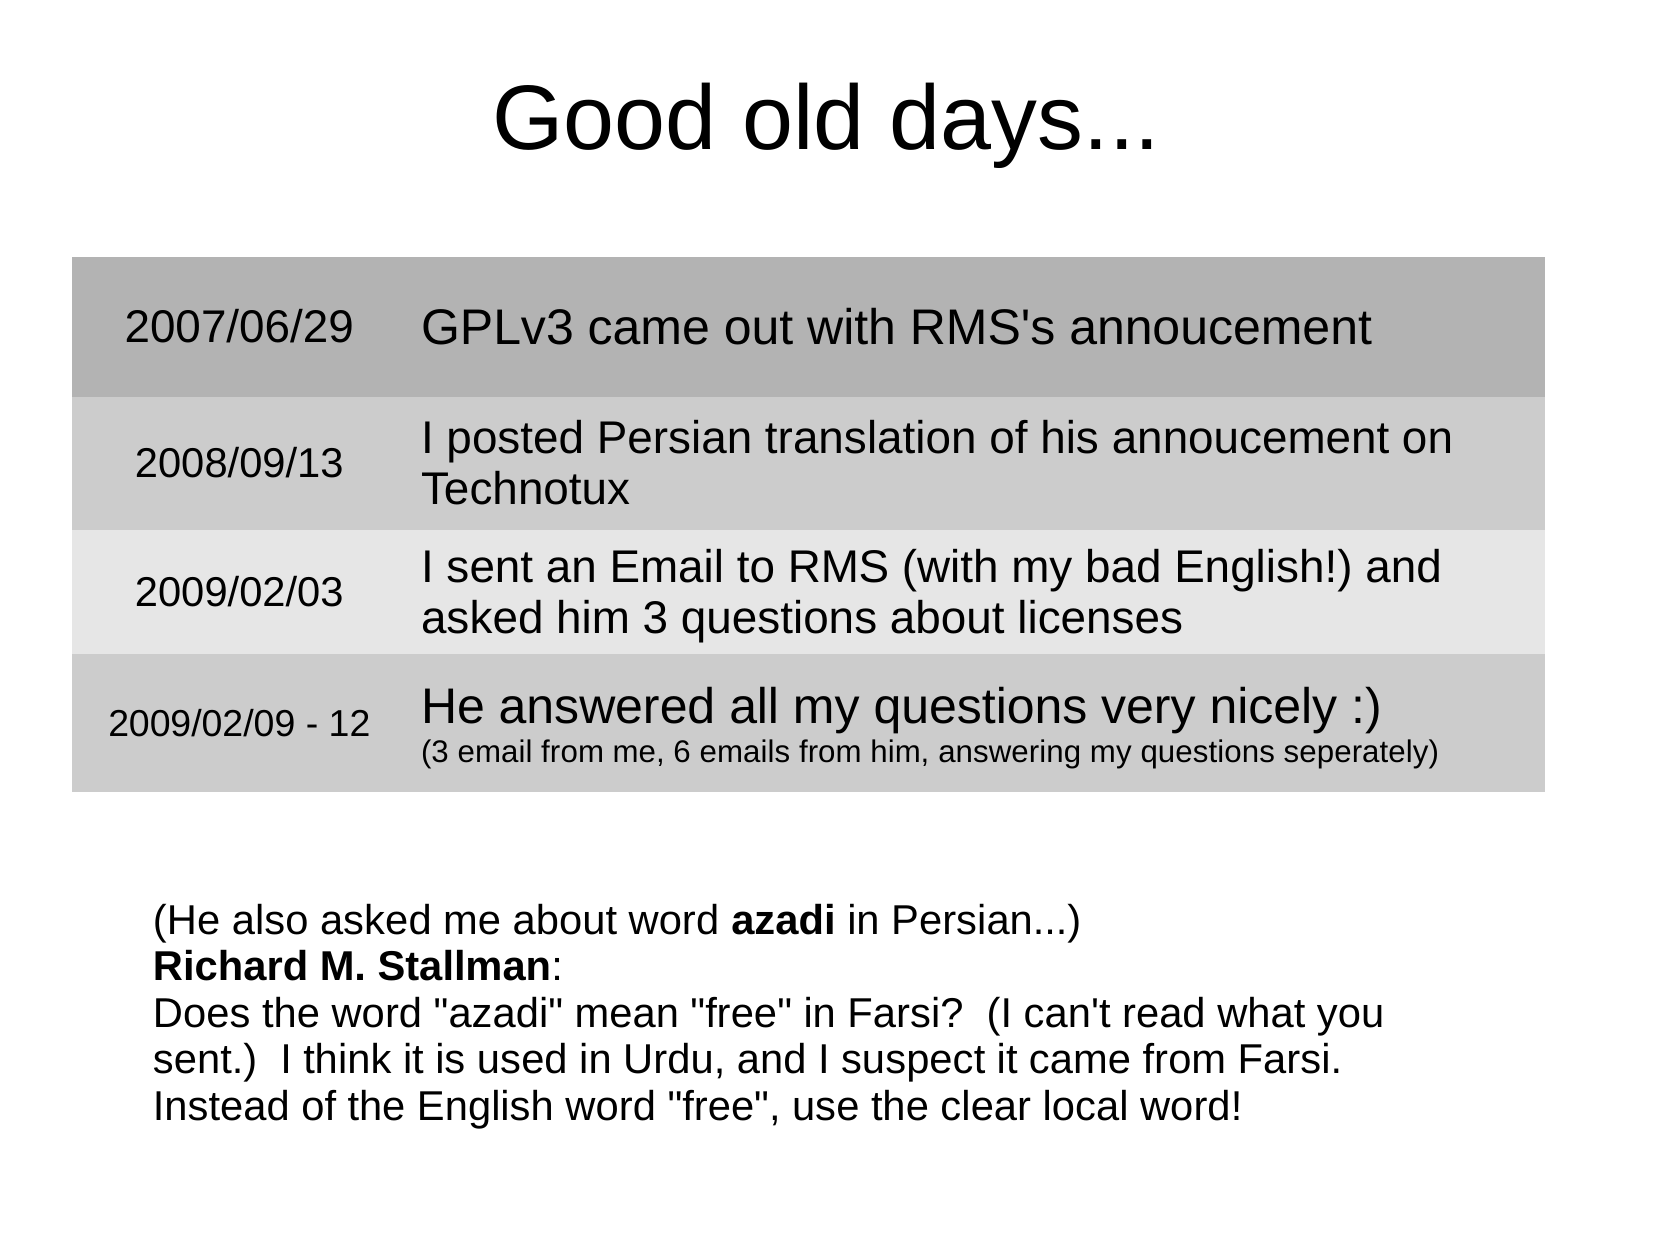

# Good old days...
| 2007/06/29 | GPLv3 came out with RMS's annoucement |
| --- | --- |
| 2008/09/13 | I posted Persian translation of his annoucement on Technotux |
| 2009/02/03 | I sent an Email to RMS (with my bad English!) and asked him 3 questions about licenses |
| 2009/02/09 - 12 | He answered all my questions very nicely :) (3 email from me, 6 emails from him, answering my questions seperately) |
(He also asked me about word azadi in Persian...)
Richard M. Stallman:
Does the word "azadi" mean "free" in Farsi? (I can't read what you sent.) I think it is used in Urdu, and I suspect it came from Farsi.
Instead of the English word "free", use the clear local word!